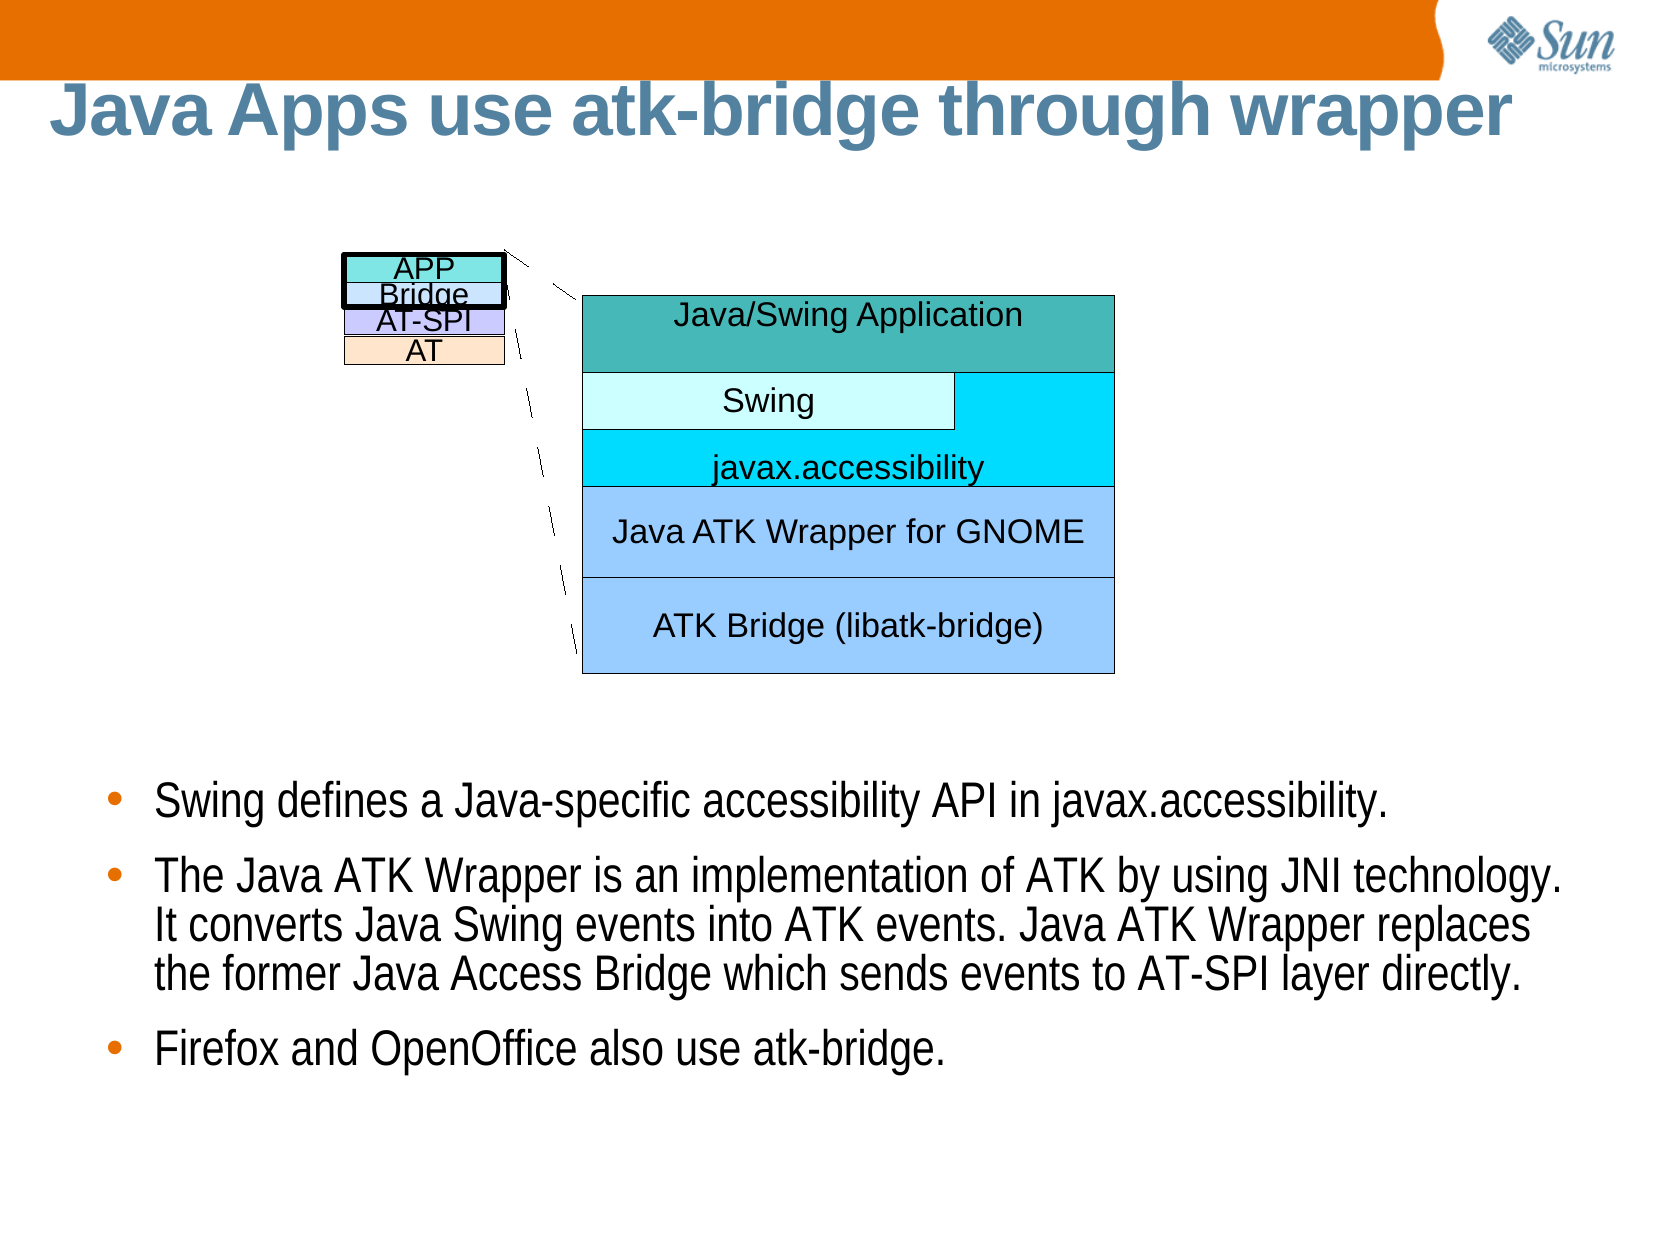

# Java Apps use atk-bridge through wrapper
APP
Bridge
Java/Swing Application
AT-SPI
AT
Swing
javax.accessibility
Java ATK Wrapper for GNOME
ATK Bridge (libatk-bridge)
Swing defines a Java-specific accessibility API in javax.accessibility.
The Java ATK Wrapper is an implementation of ATK by using JNI technology. It converts Java Swing events into ATK events. Java ATK Wrapper replaces the former Java Access Bridge which sends events to AT-SPI layer directly.
Firefox and OpenOffice also use atk-bridge.